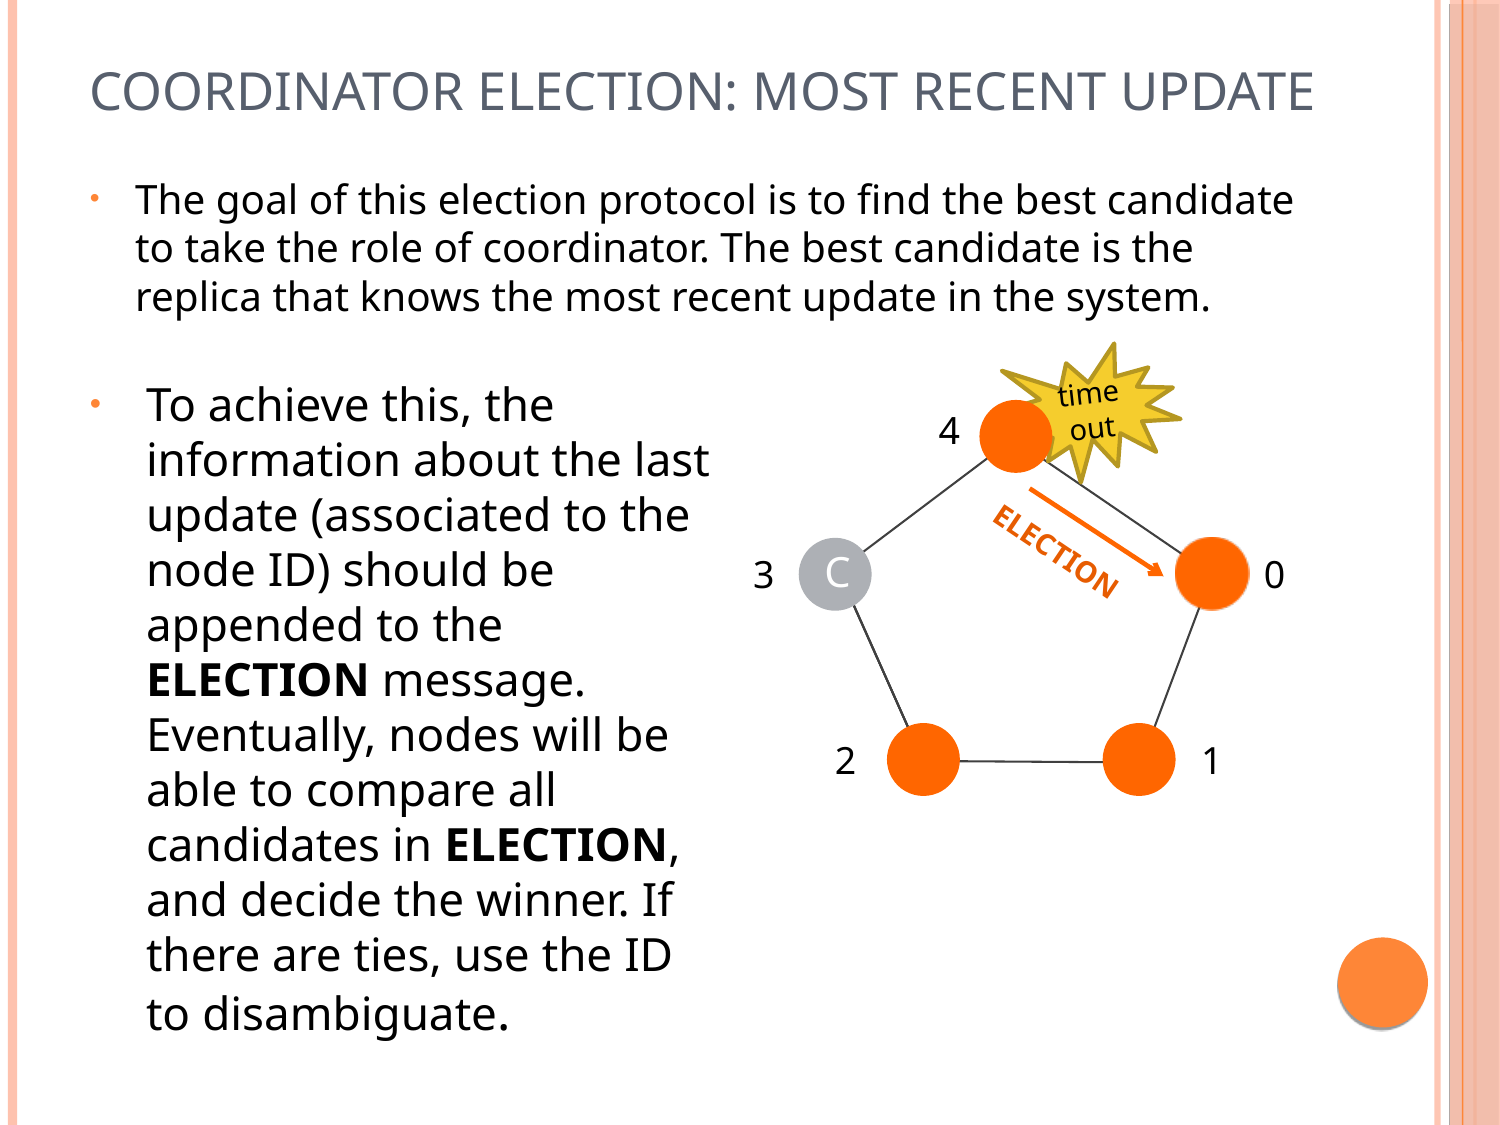

# Coordinator election: most recent update
The goal of this election protocol is to find the best candidate to take the role of coordinator. The best candidate is the replica that knows the most recent update in the system.
time
out
To achieve this, the information about the last update (associated to the node ID) should be appended to the ELECTION message. Eventually, nodes will be able to compare all candidates in ELECTION, and decide the winner. If there are ties, use the ID to disambiguate.
4
ELECTION
C
3
0
2
1